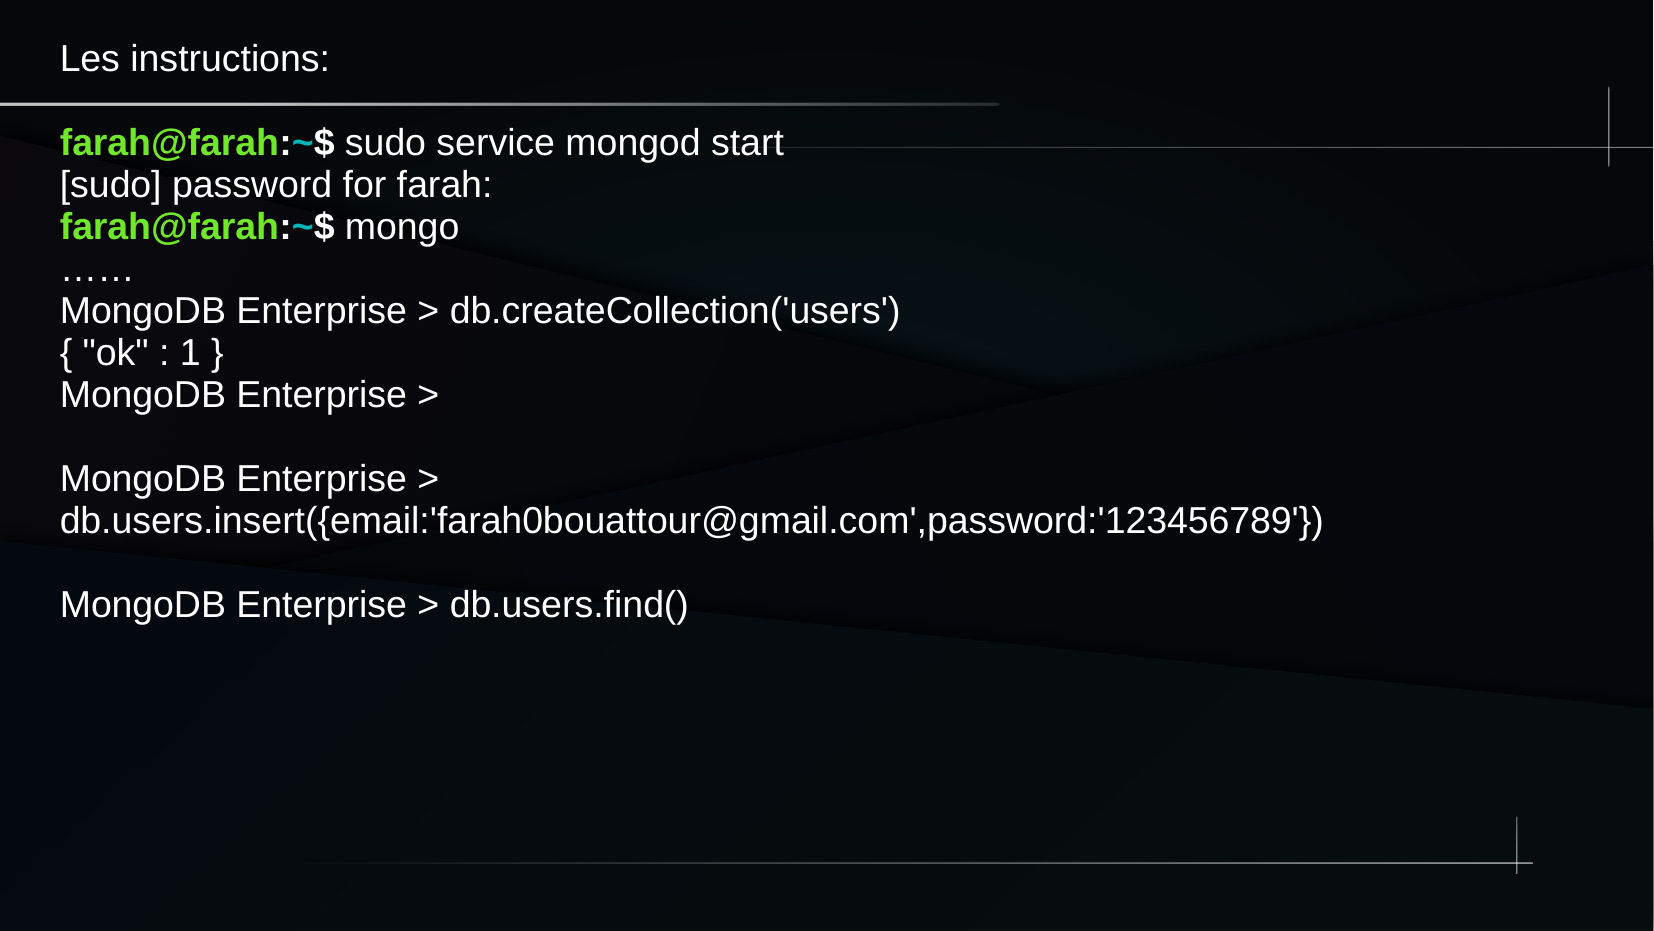

Les instructions:
farah@farah:~$ sudo service mongod start
[sudo] password for farah:
farah@farah:~$ mongo
……
MongoDB Enterprise > db.createCollection('users')
{ "ok" : 1 }
MongoDB Enterprise >
MongoDB Enterprise > db.users.insert({email:'farah0bouattour@gmail.com',password:'123456789'})
MongoDB Enterprise > db.users.find()